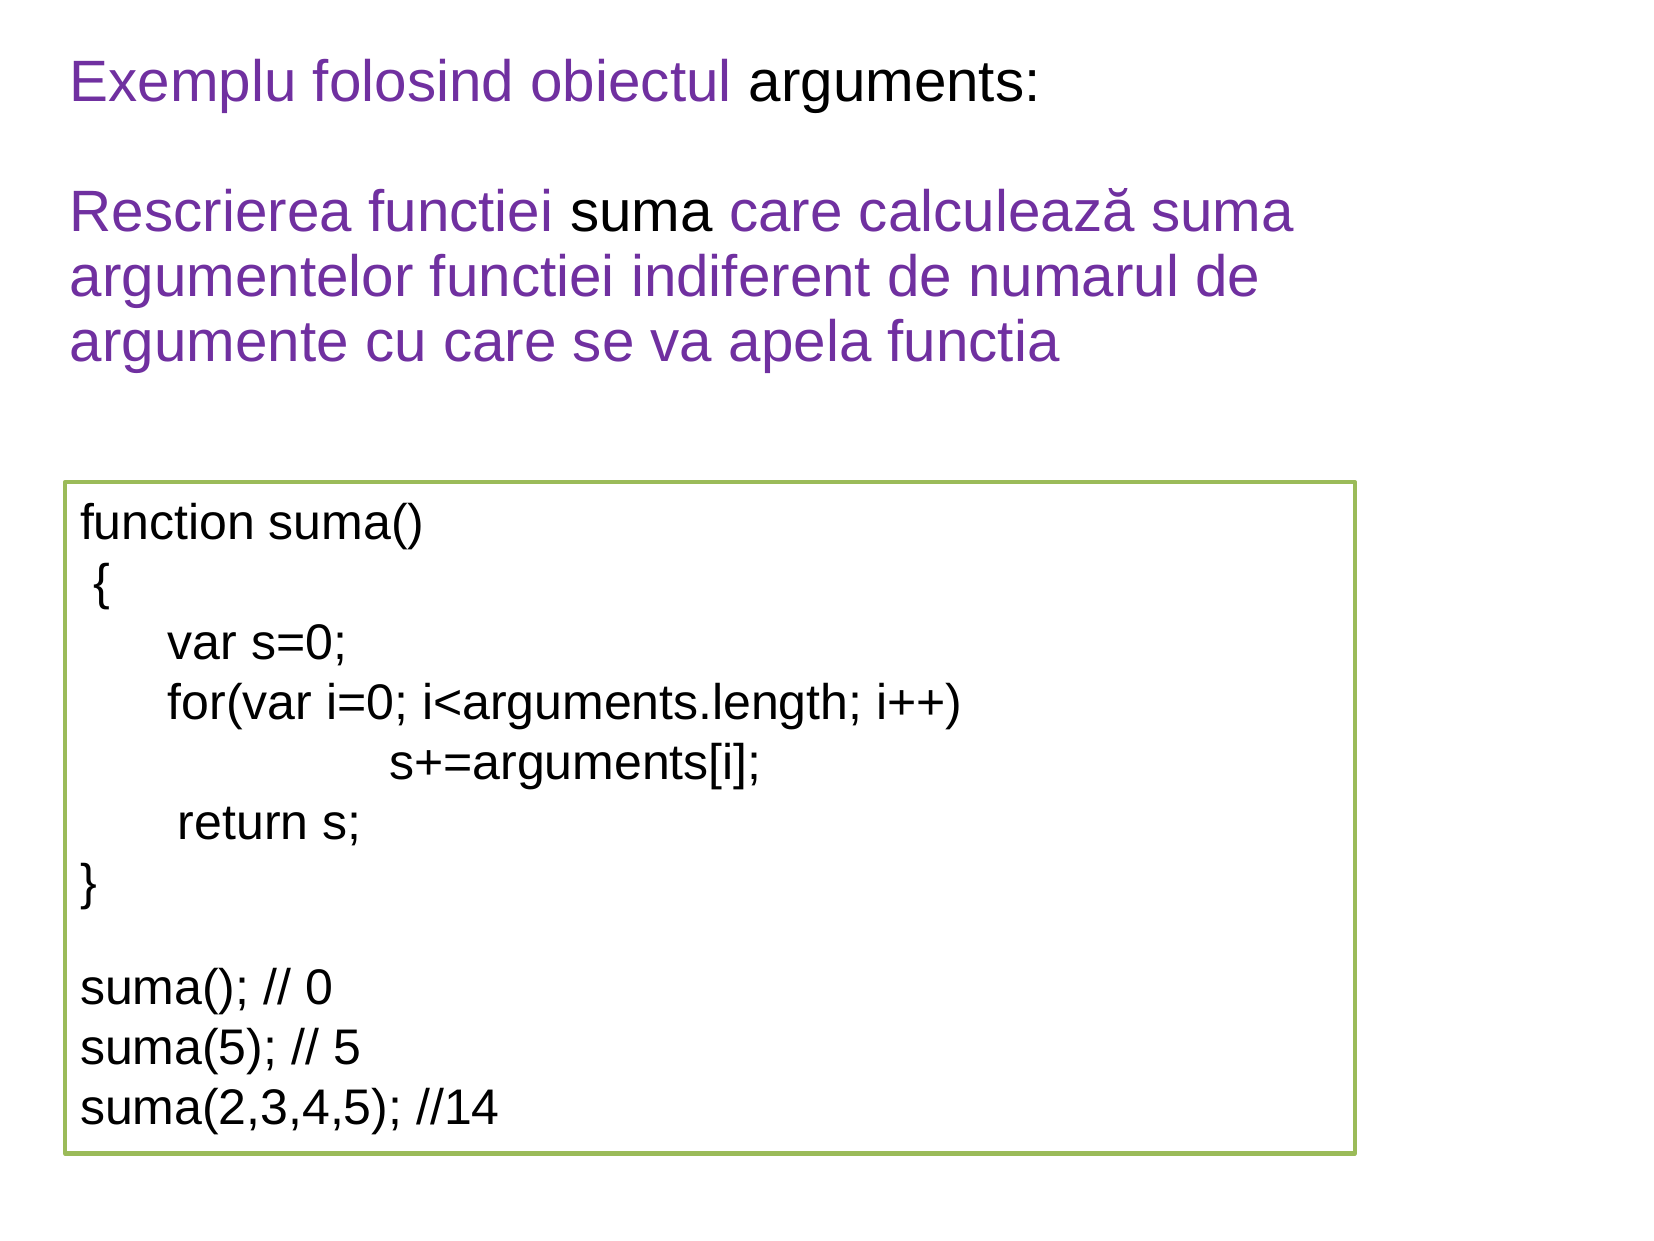

Exemplu folosind obiectul arguments:
Rescrierea functiei suma care calculează suma argumentelor functiei indiferent de numarul de argumente cu care se va apela functia
function suma()
 {
	 var s=0;
 	 for(var i=0; i<arguments.length; i++)
				 s+=arguments[i];
 return s;
}
suma(); // 0
suma(5); // 5
suma(2,3,4,5); //14